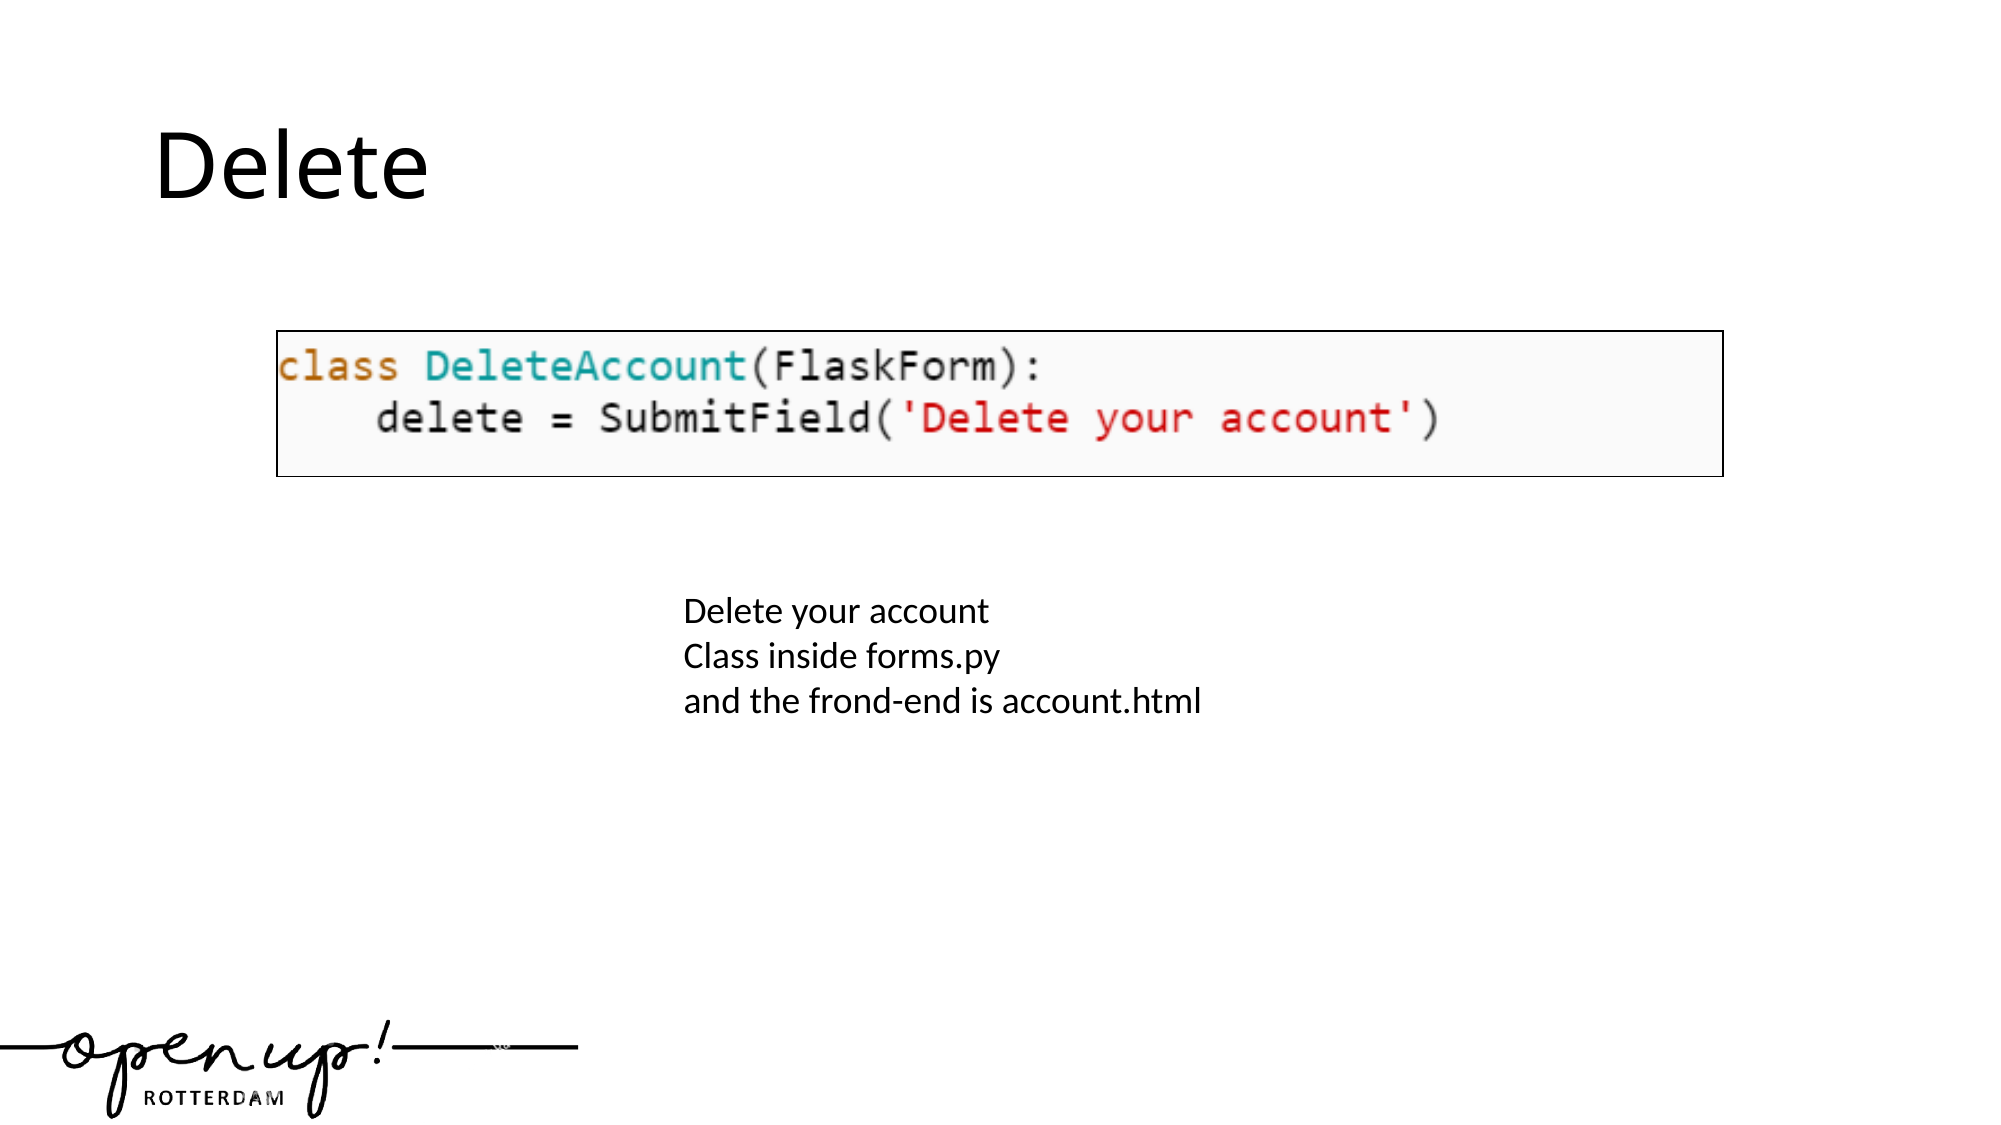

# Delete
Delete your account
Class inside forms.py
and the frond-end is account.html